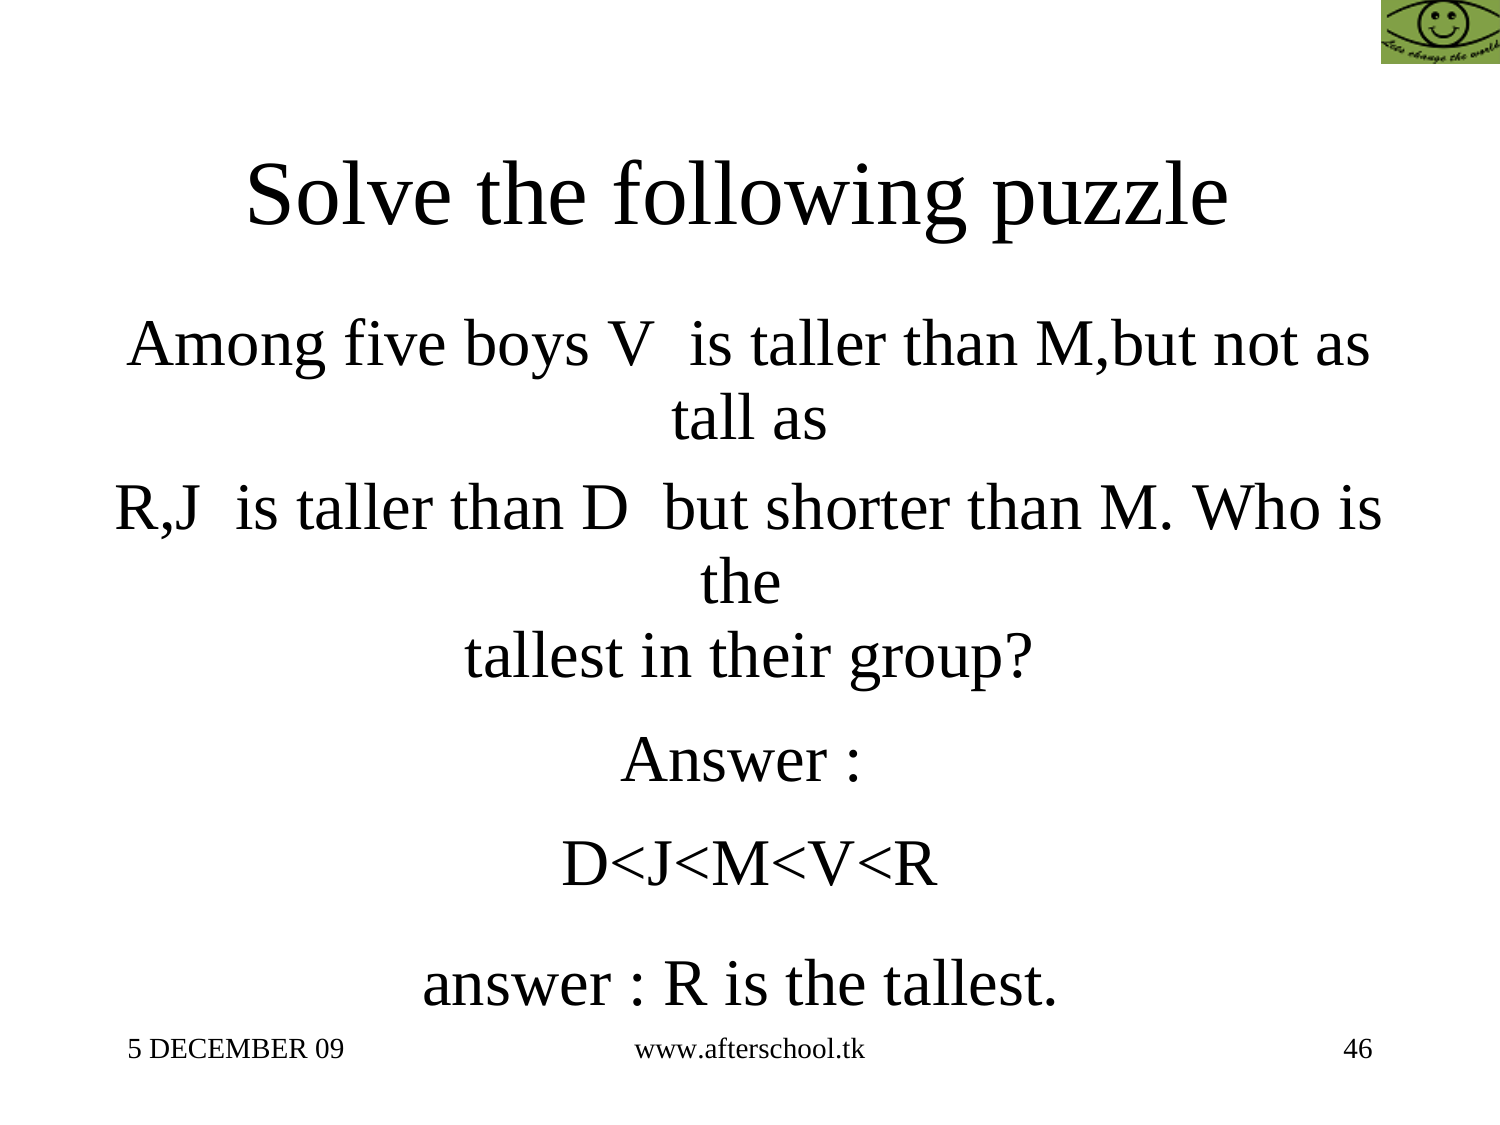

# Solve the following puzzle
Among five boys V is taller than M,but not as tall as
R,J is taller than D but shorter than M. Who is the
tallest in their group?
Answer :
D<J<M<V<R
answer : R is the tallest.
MFI Seminar Jain PG College
AFTERSCHOOOL centre for social entrepreneurship
46